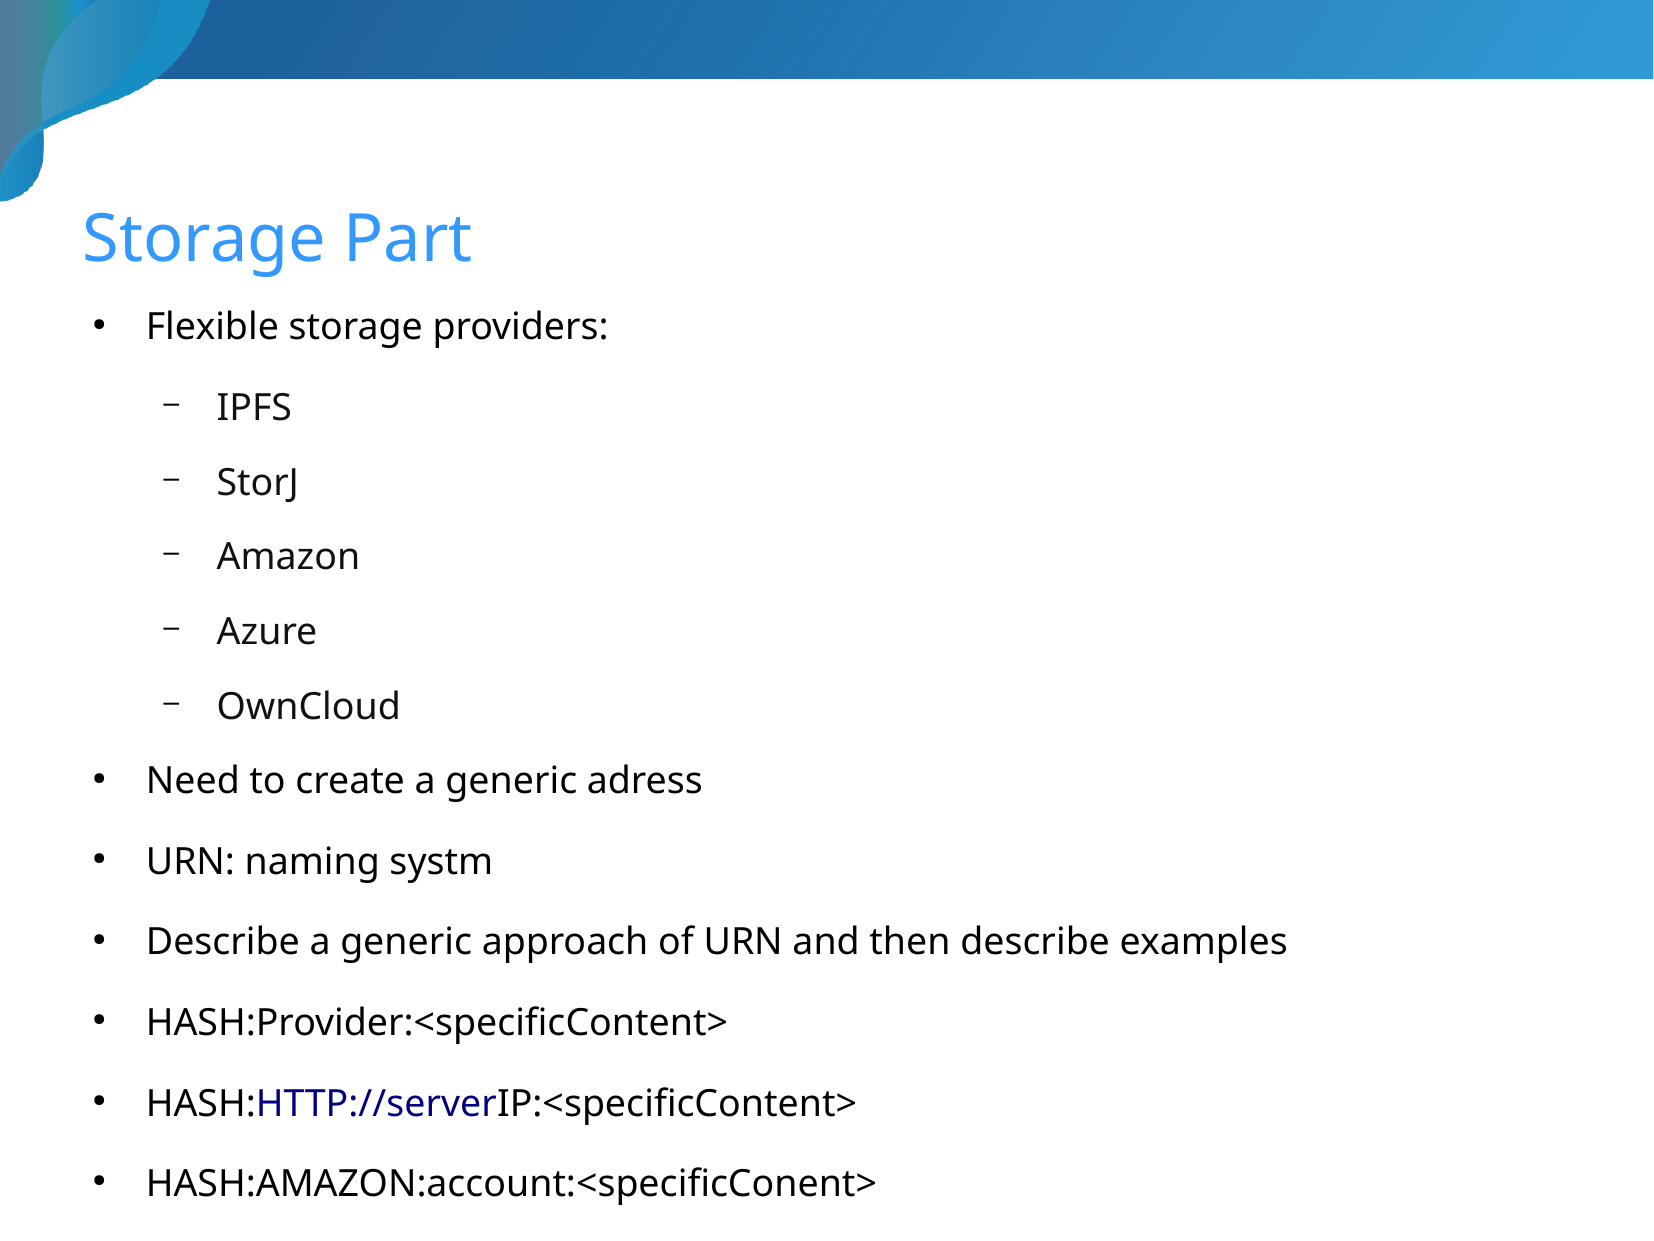

# Storage Part
Flexible storage providers:
IPFS
StorJ
Amazon
Azure
OwnCloud
Need to create a generic adress
URN: naming systm
Describe a generic approach of URN and then describe examples
HASH:Provider:<specificContent>
HASH:HTTP://serverIP:<specificContent>
HASH:AMAZON:account:<specificConent>
Email ID? When sendinf a email a unique identifier is sent to the mail server